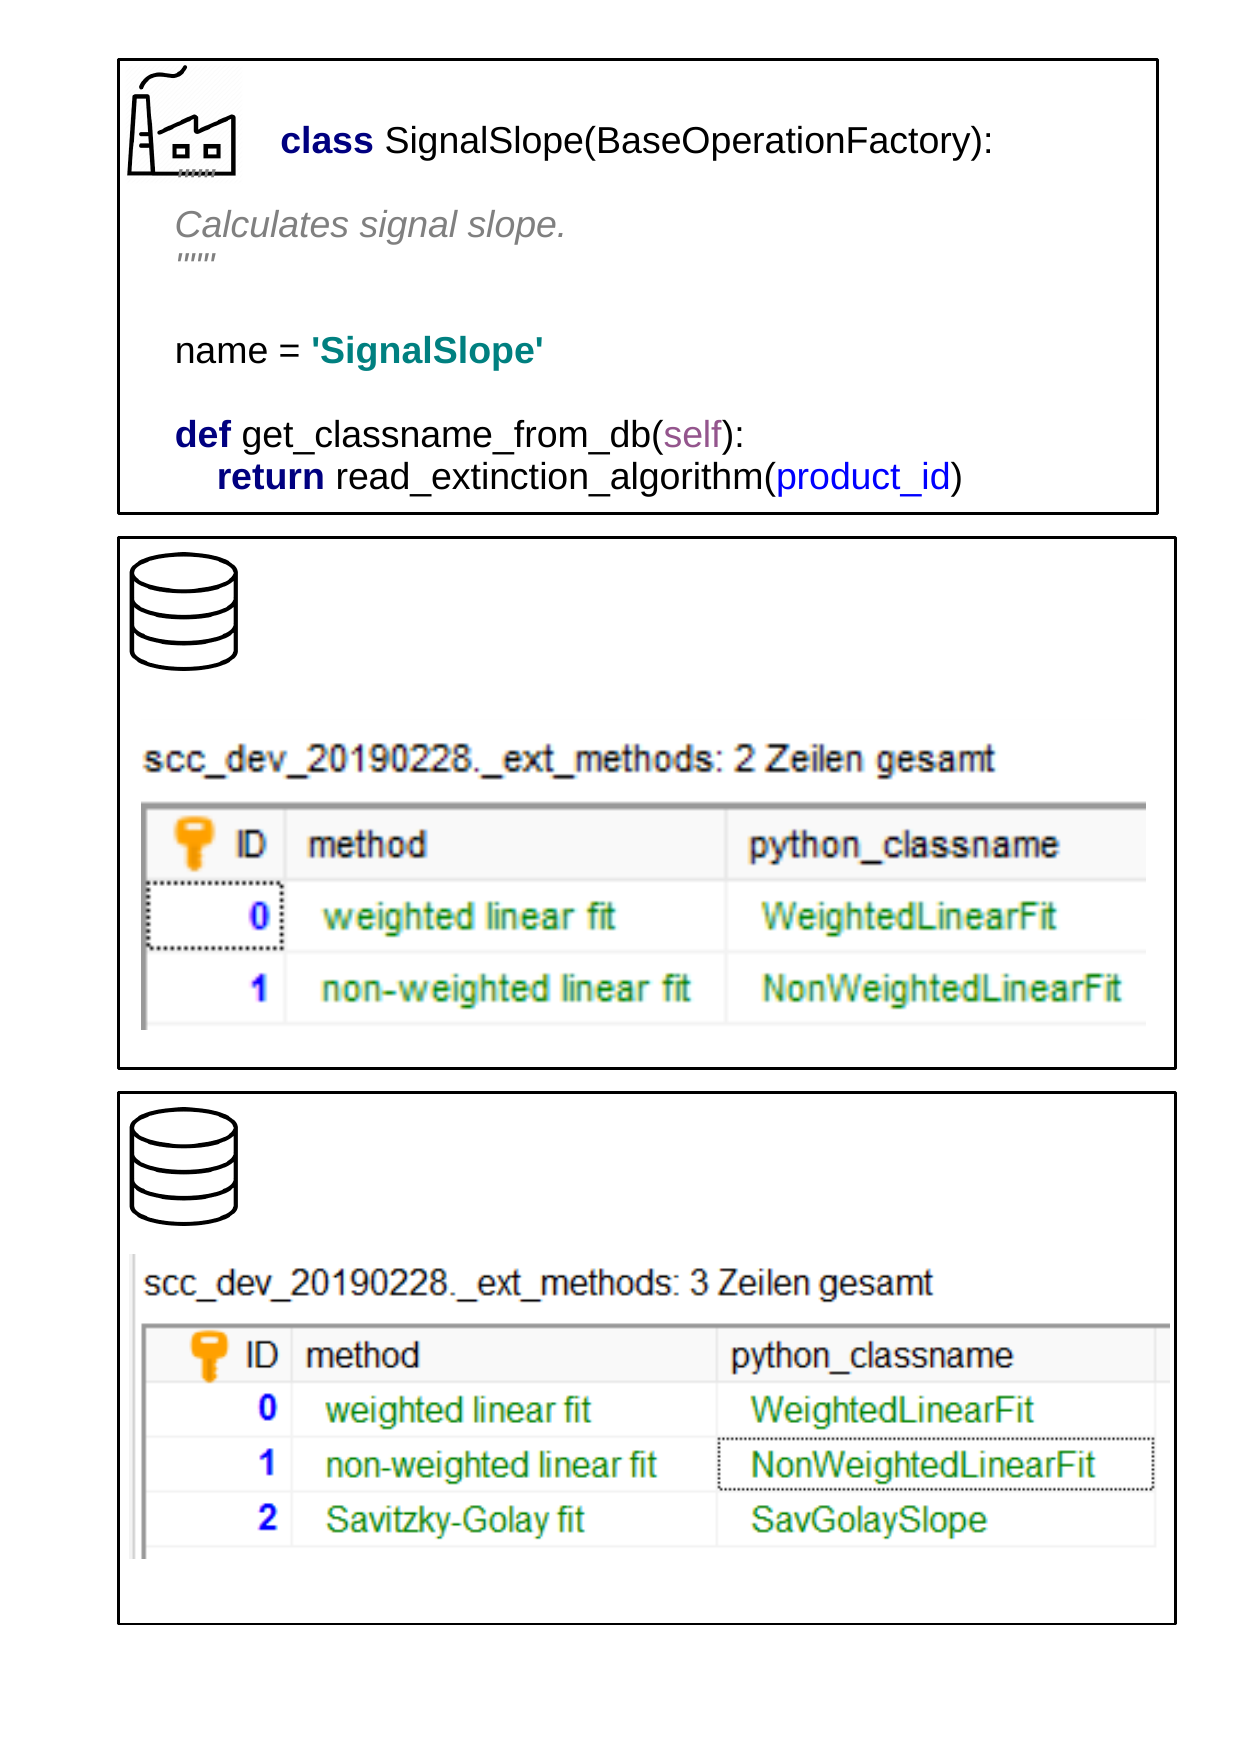

class SignalSlope(BaseOperationFactory):
 """
 Calculates signal slope.
 """
 name = 'SignalSlope'
 def get_classname_from_db(self):
 return read_extinction_algorithm(product_id)